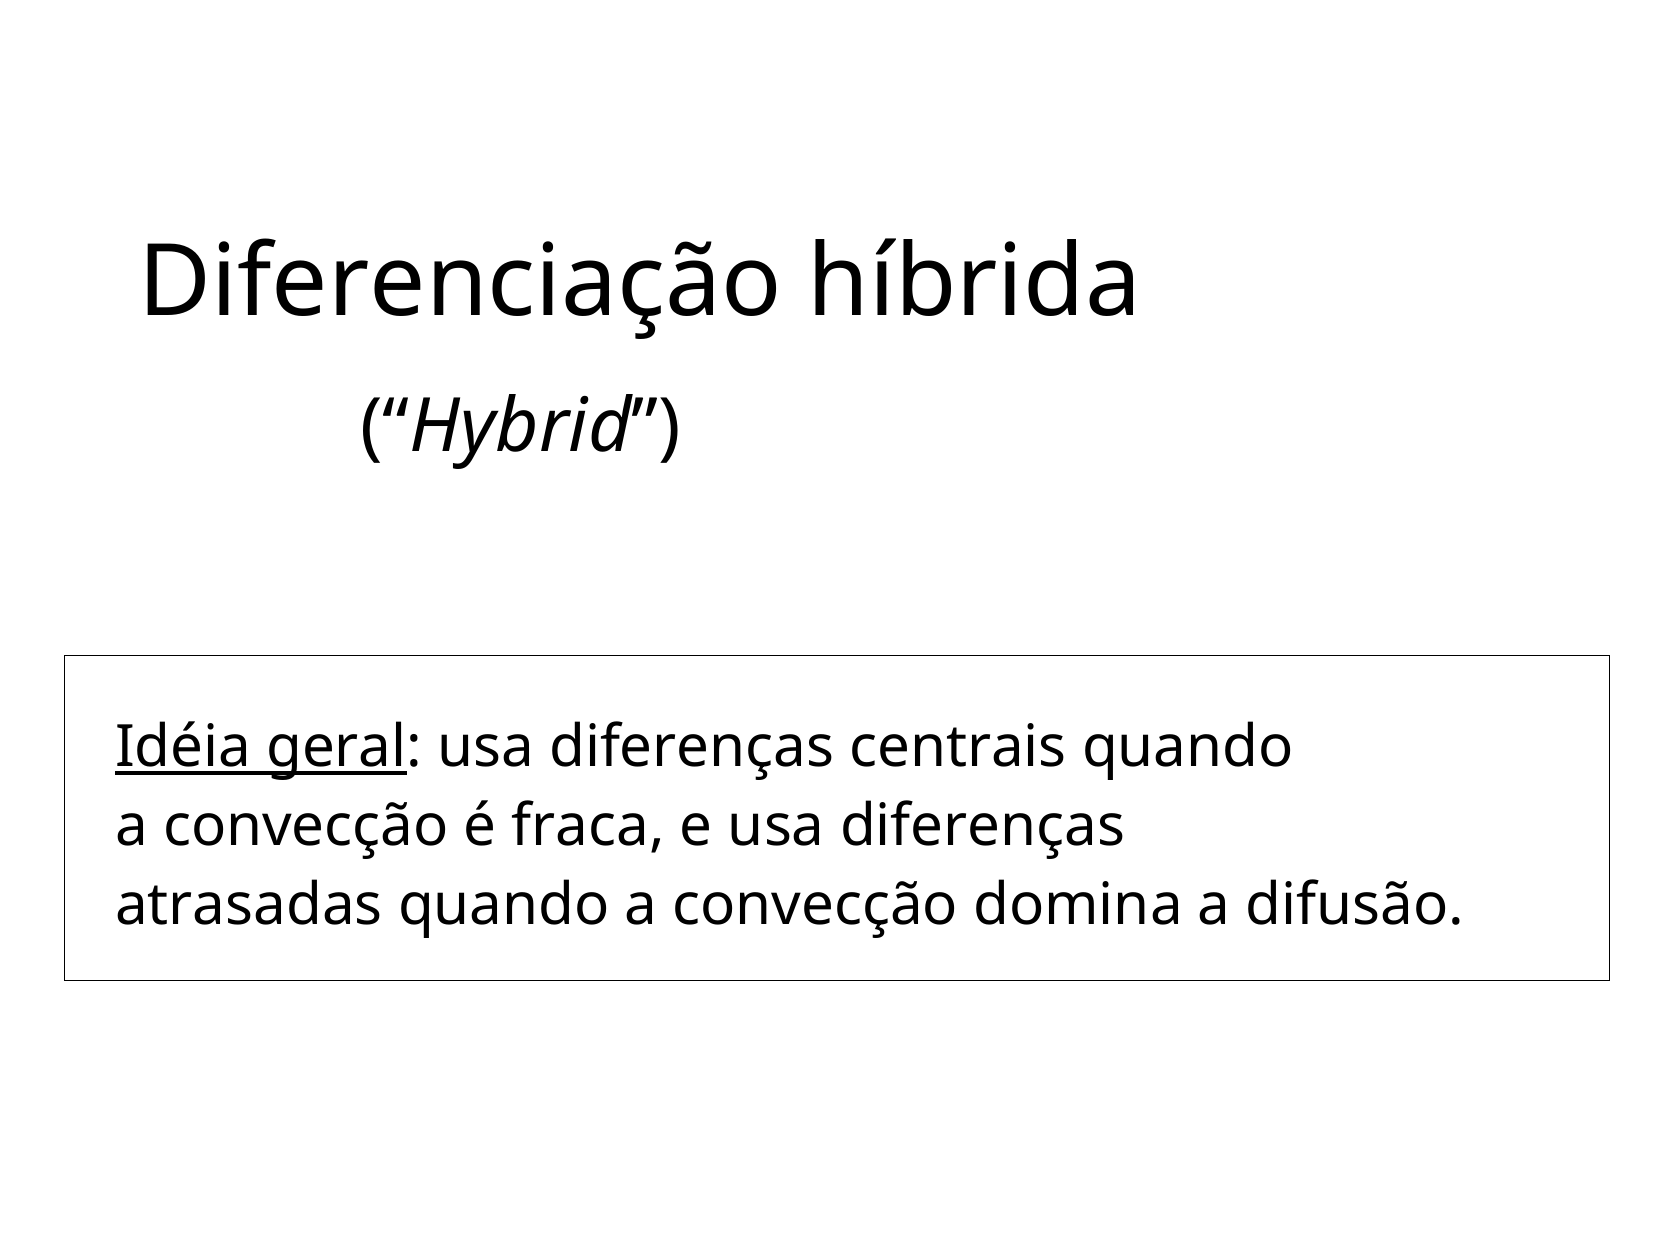

Diferenciação híbrida
			(“Hybrid”)
Idéia geral: usa diferenças centrais quando
a convecção é fraca, e usa diferenças
atrasadas quando a convecção domina a difusão.